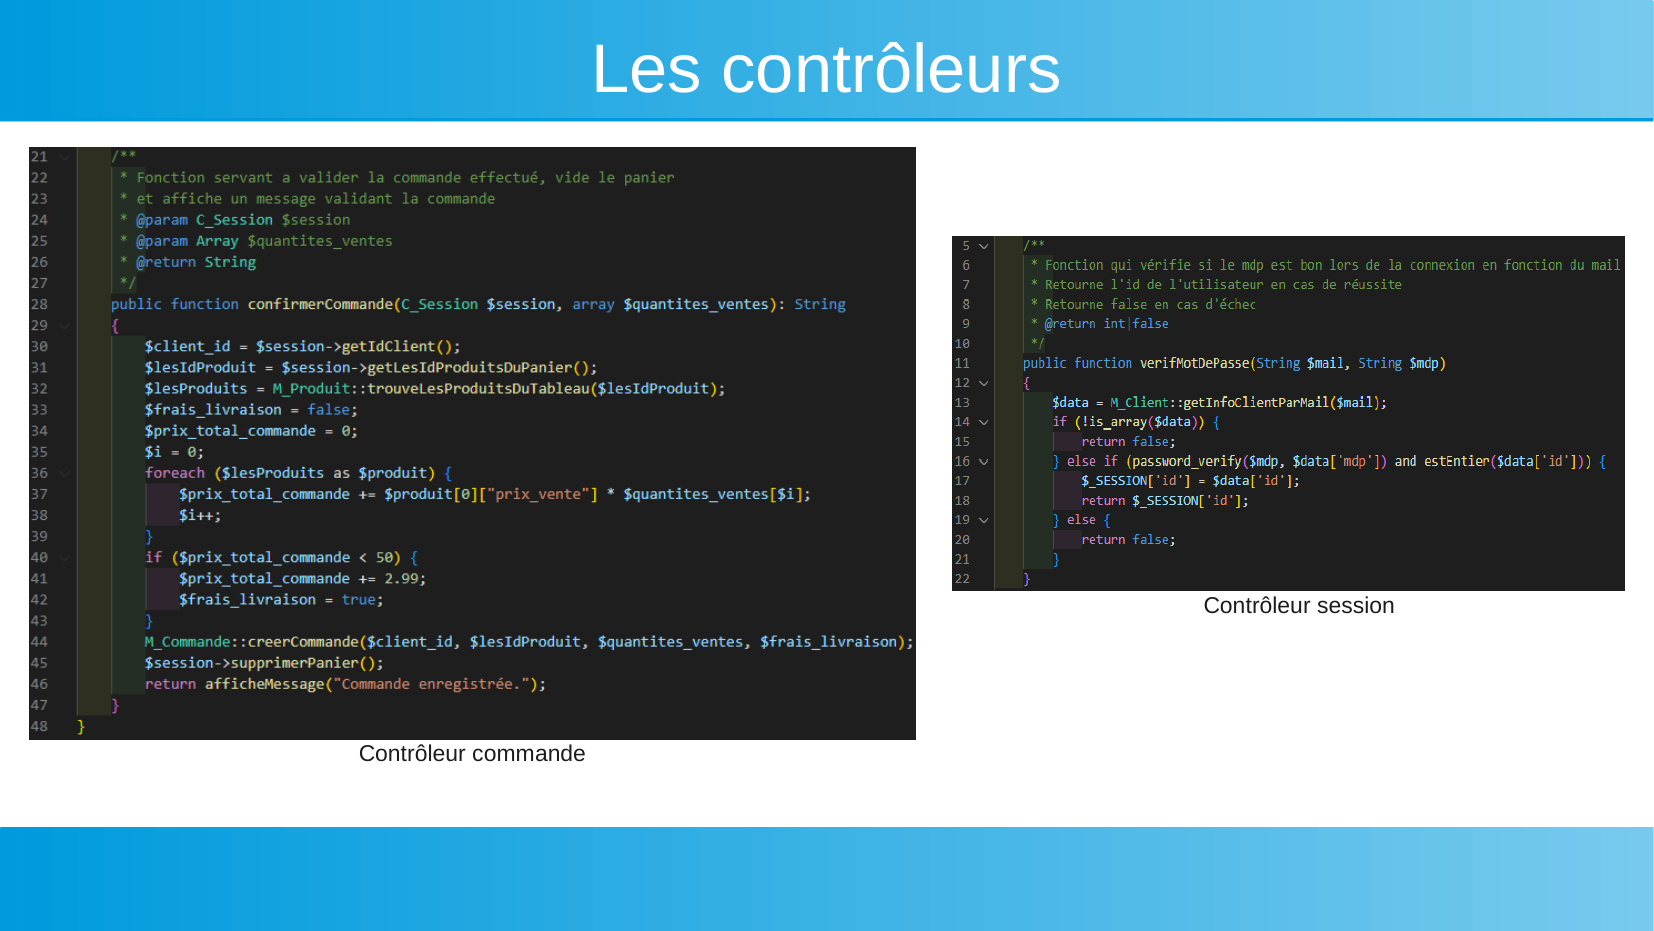

# Les contrôleurs
Contrôleur session
Contrôleur commande